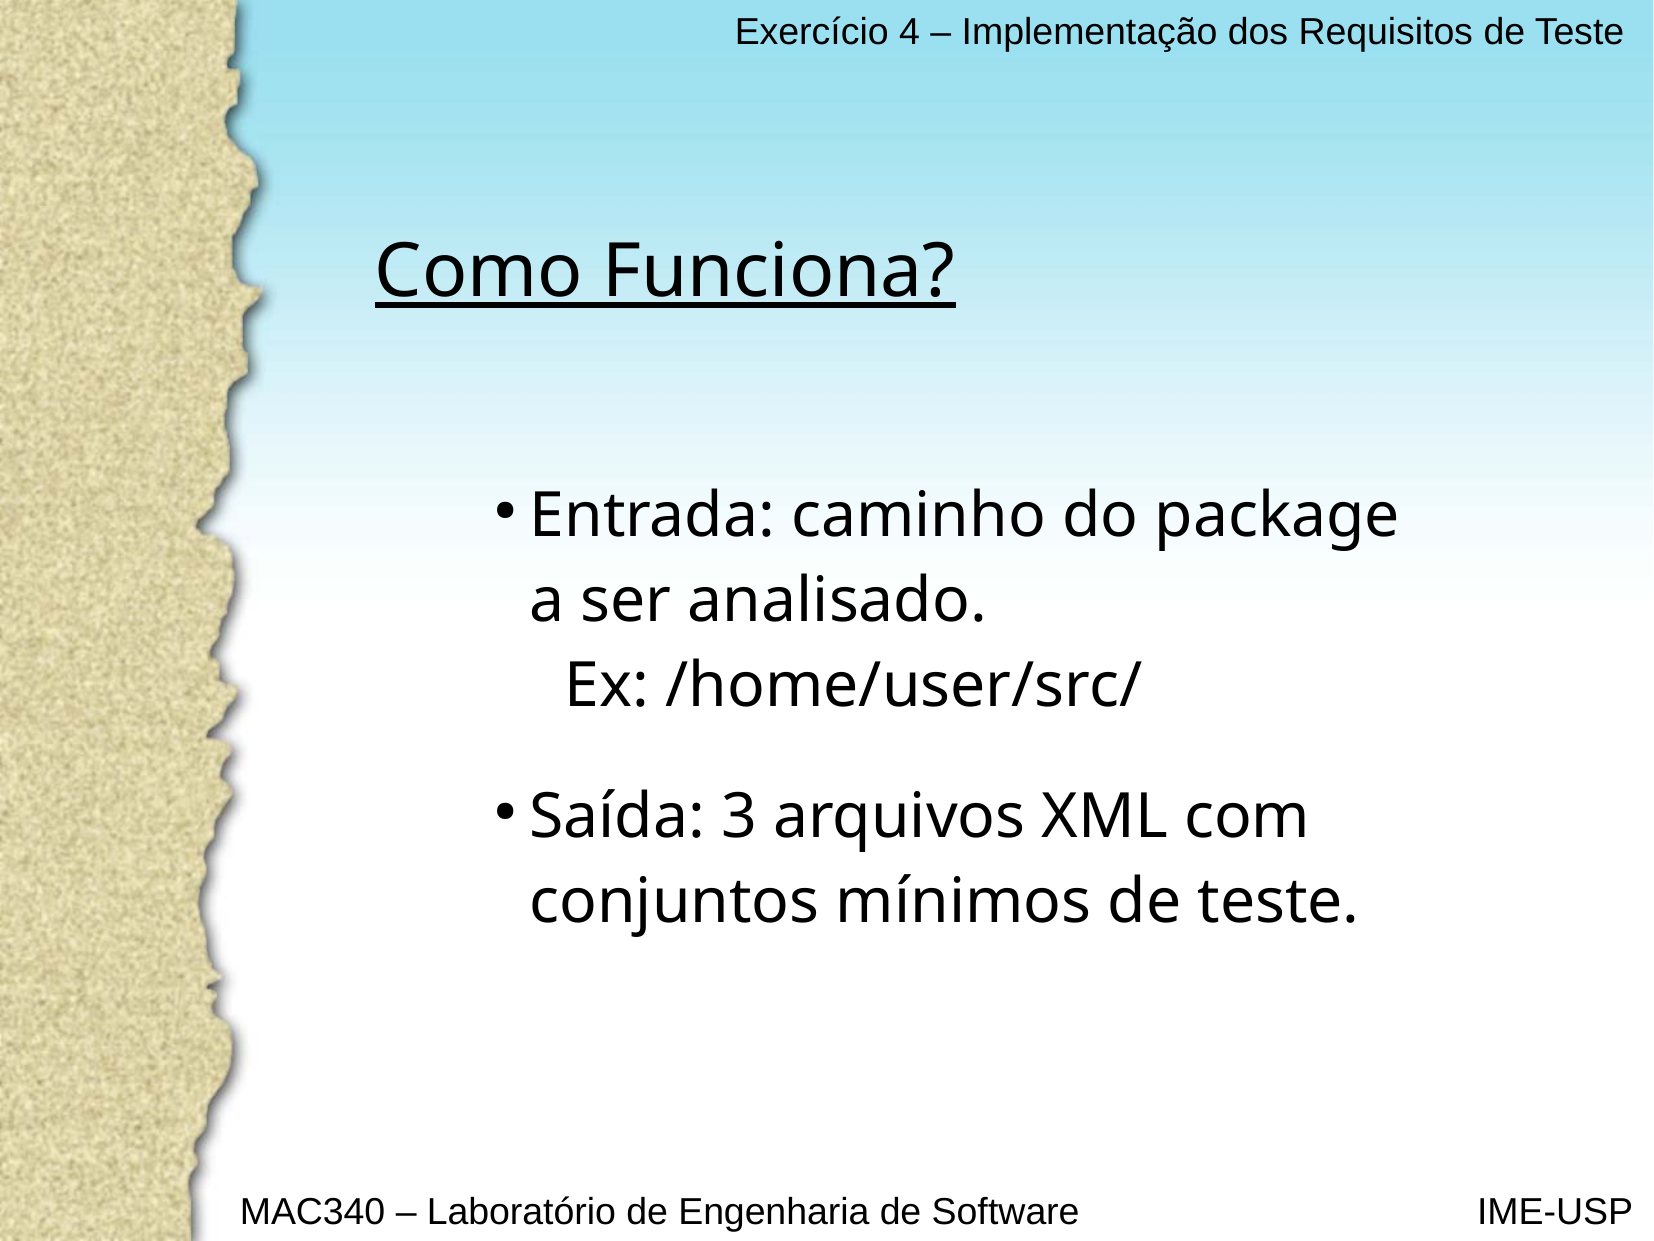

Exercício 4 – Implementação dos Requisitos de Teste
Como Funciona?
Entrada: caminho do package
a ser analisado.
Ex: /home/user/src/
Saída: 3 arquivos XML com
conjuntos mínimos de teste.
			MAC340 – Laboratório de Engenharia de Software IME-USP